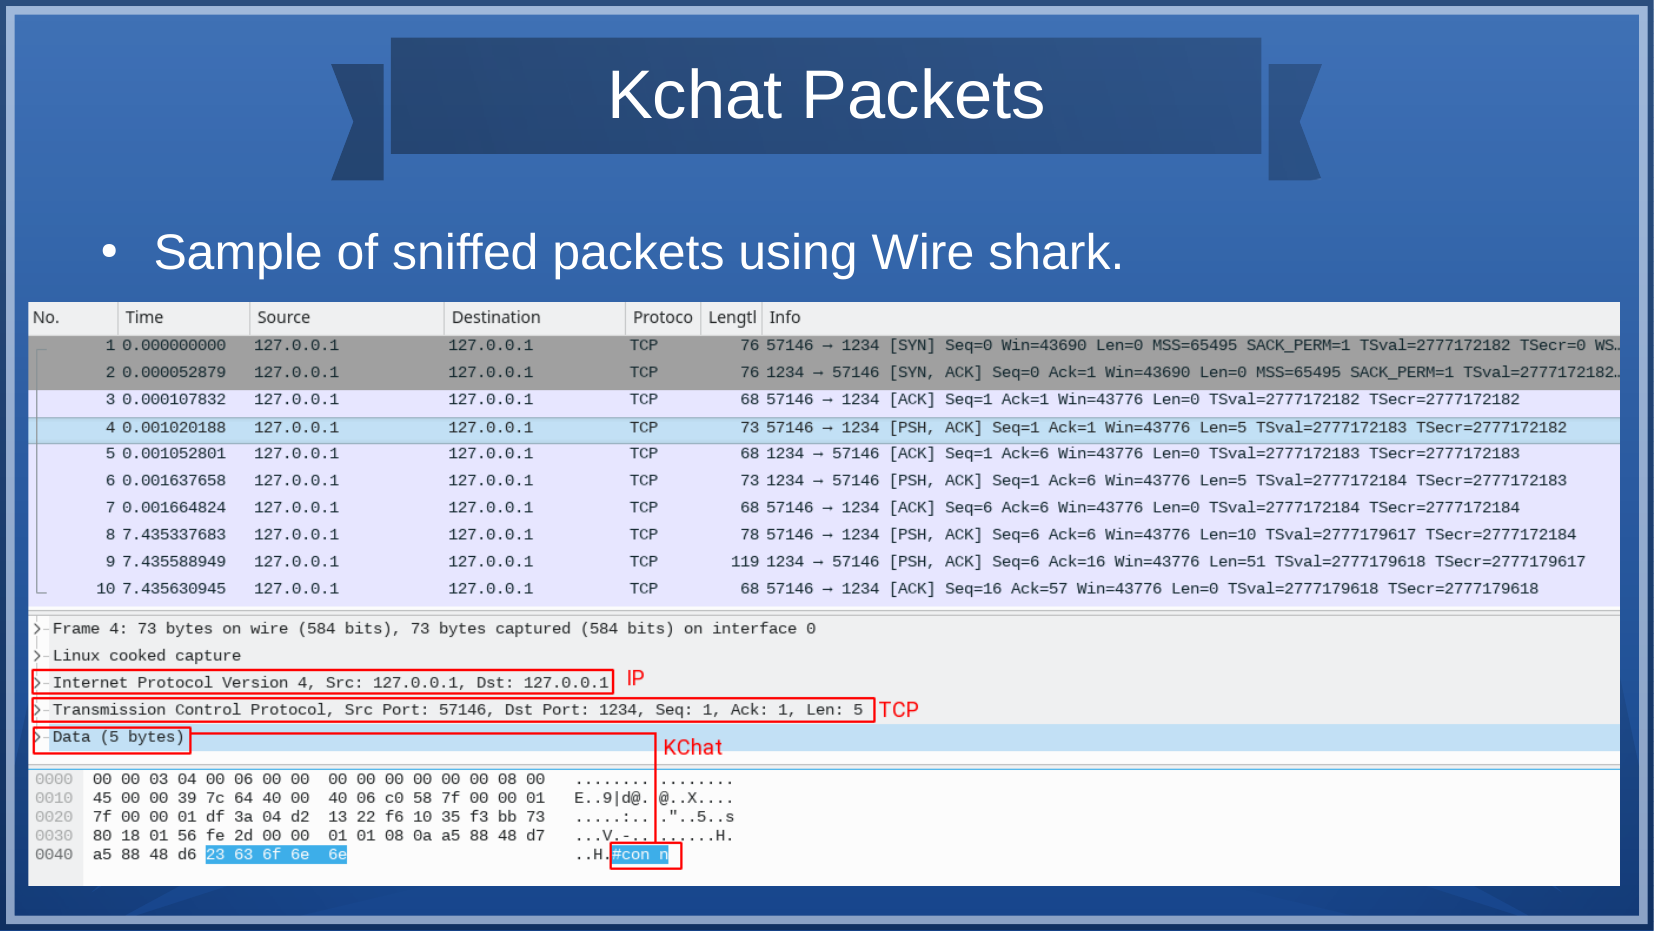

# Kchat Packets
Sample of sniffed packets using Wire shark.